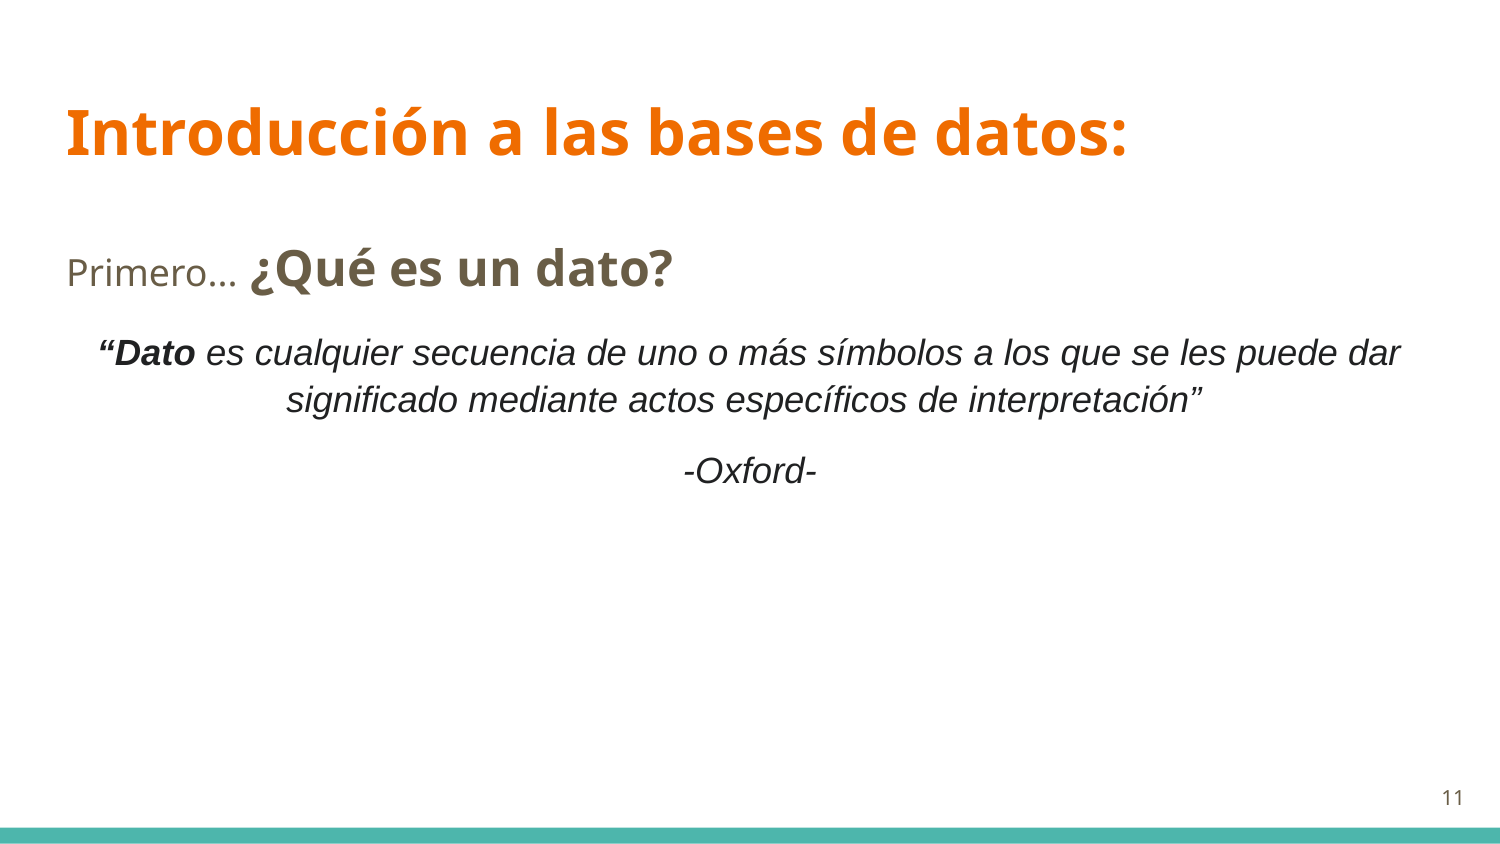

# Introducción a las bases de datos:
Primero... ¿Qué es un dato?
“Dato es cualquier secuencia de uno o más símbolos a los que se les puede dar significado mediante actos específicos de interpretación”
-Oxford-